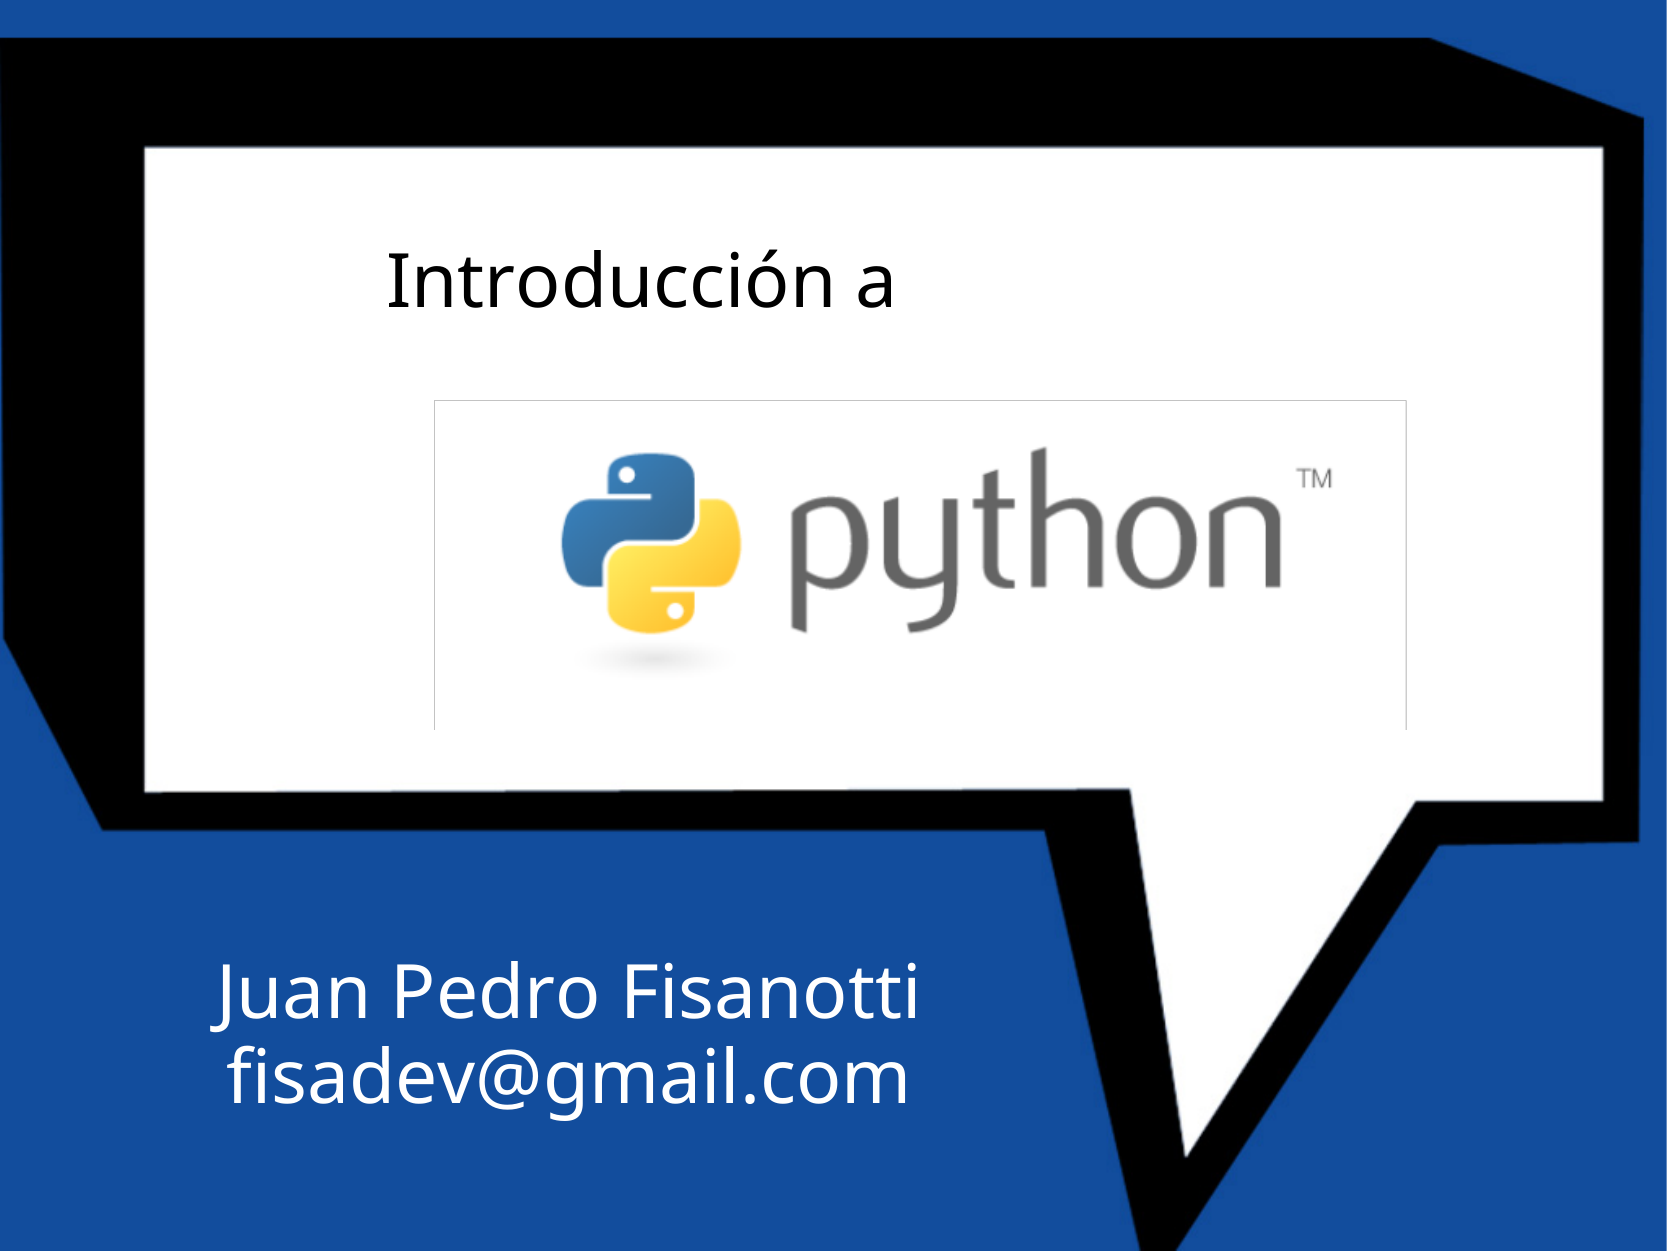

Introducción a
# Juan Pedro Fisanotti fisadev@gmail.com